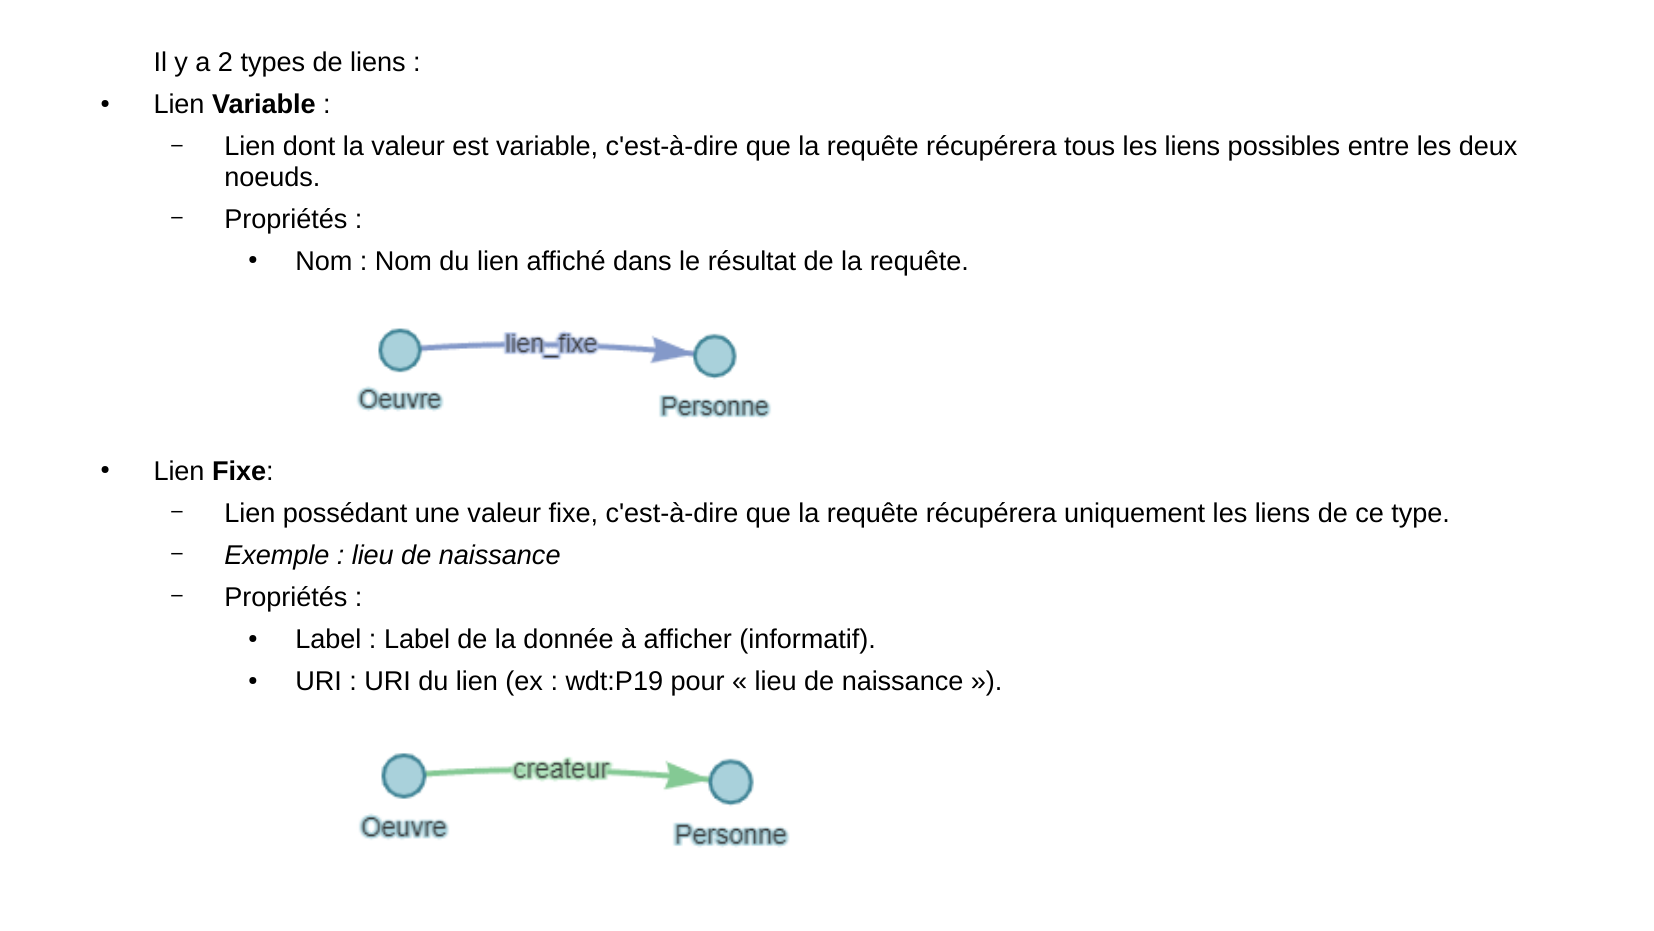

# Il y a 2 types de liens :
Lien Variable :
Lien dont la valeur est variable, c'est-à-dire que la requête récupérera tous les liens possibles entre les deux noeuds.
Propriétés :
Nom : Nom du lien affiché dans le résultat de la requête.
Lien Fixe:
Lien possédant une valeur fixe, c'est-à-dire que la requête récupérera uniquement les liens de ce type.
Exemple : lieu de naissance
Propriétés :
Label : Label de la donnée à afficher (informatif).
URI : URI du lien (ex : wdt:P19 pour « lieu de naissance »).